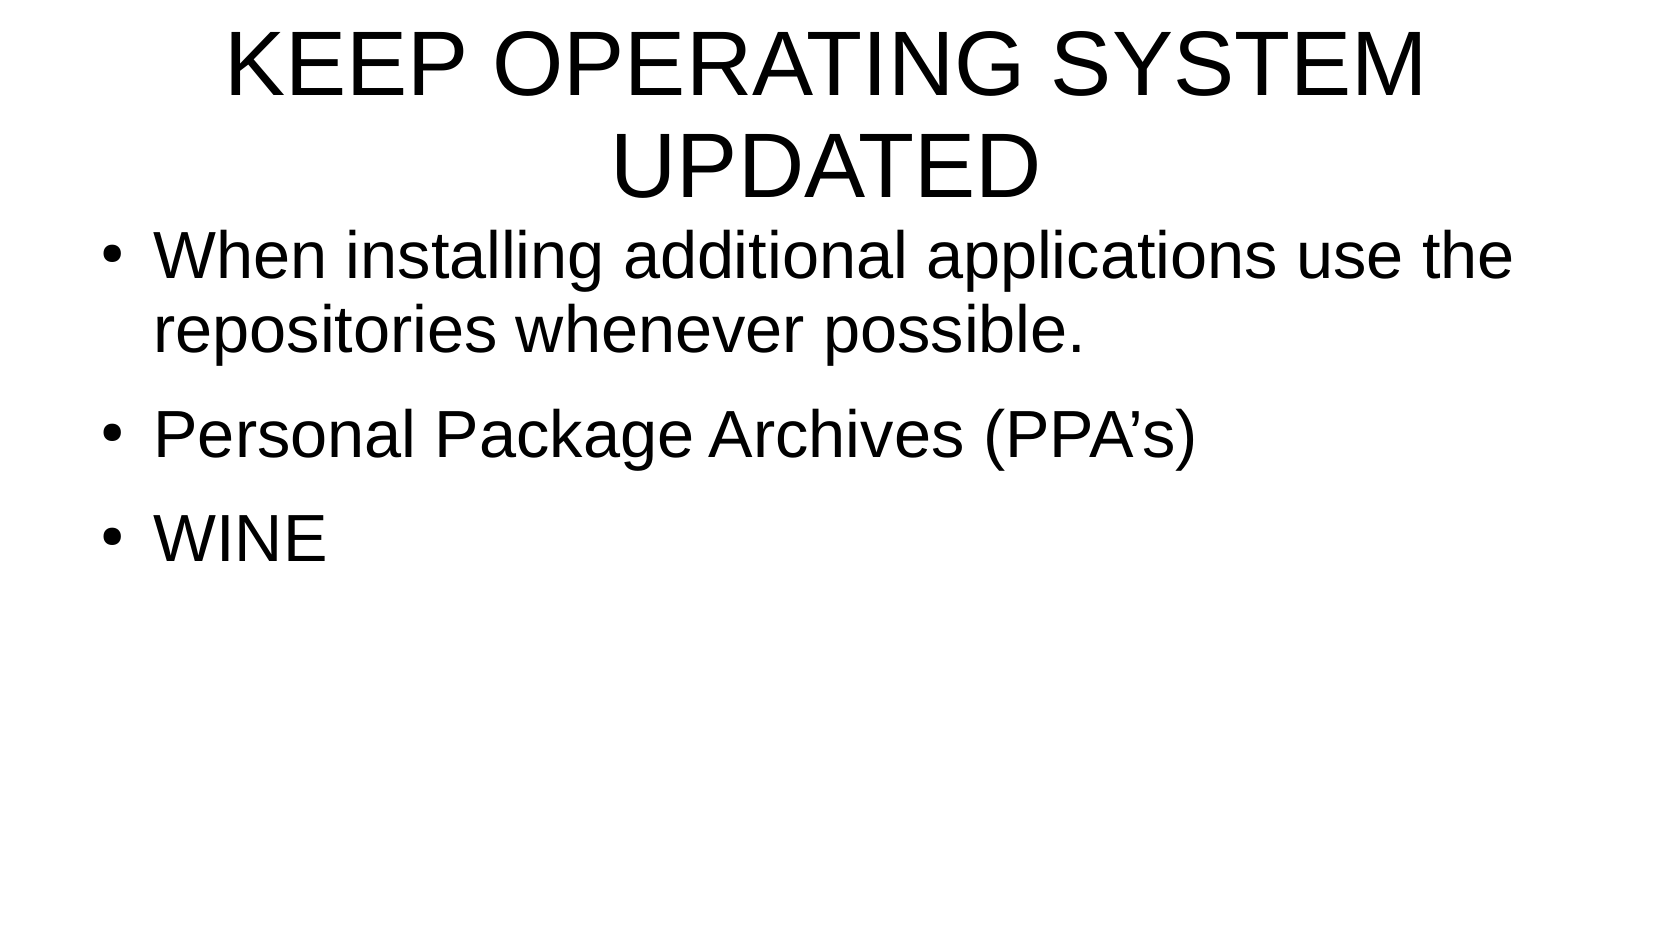

# KEEP OPERATING SYSTEM UPDATED
When installing additional applications use the repositories whenever possible.
Personal Package Archives (PPA’s)
WINE